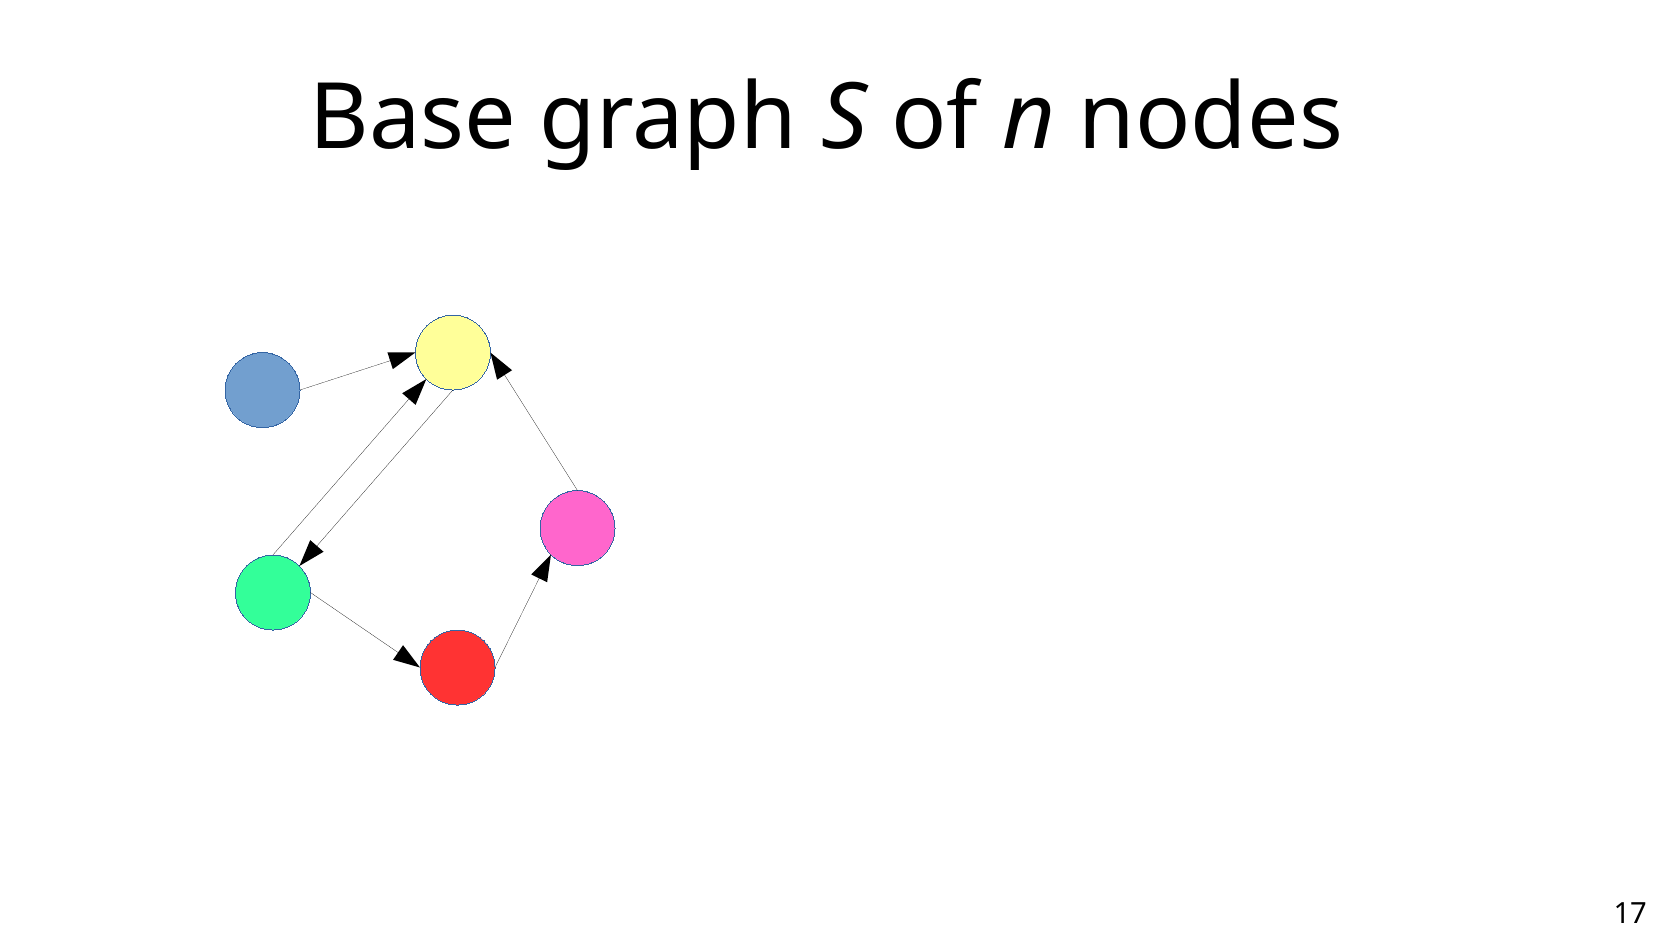

# Base graph S of n nodes
17